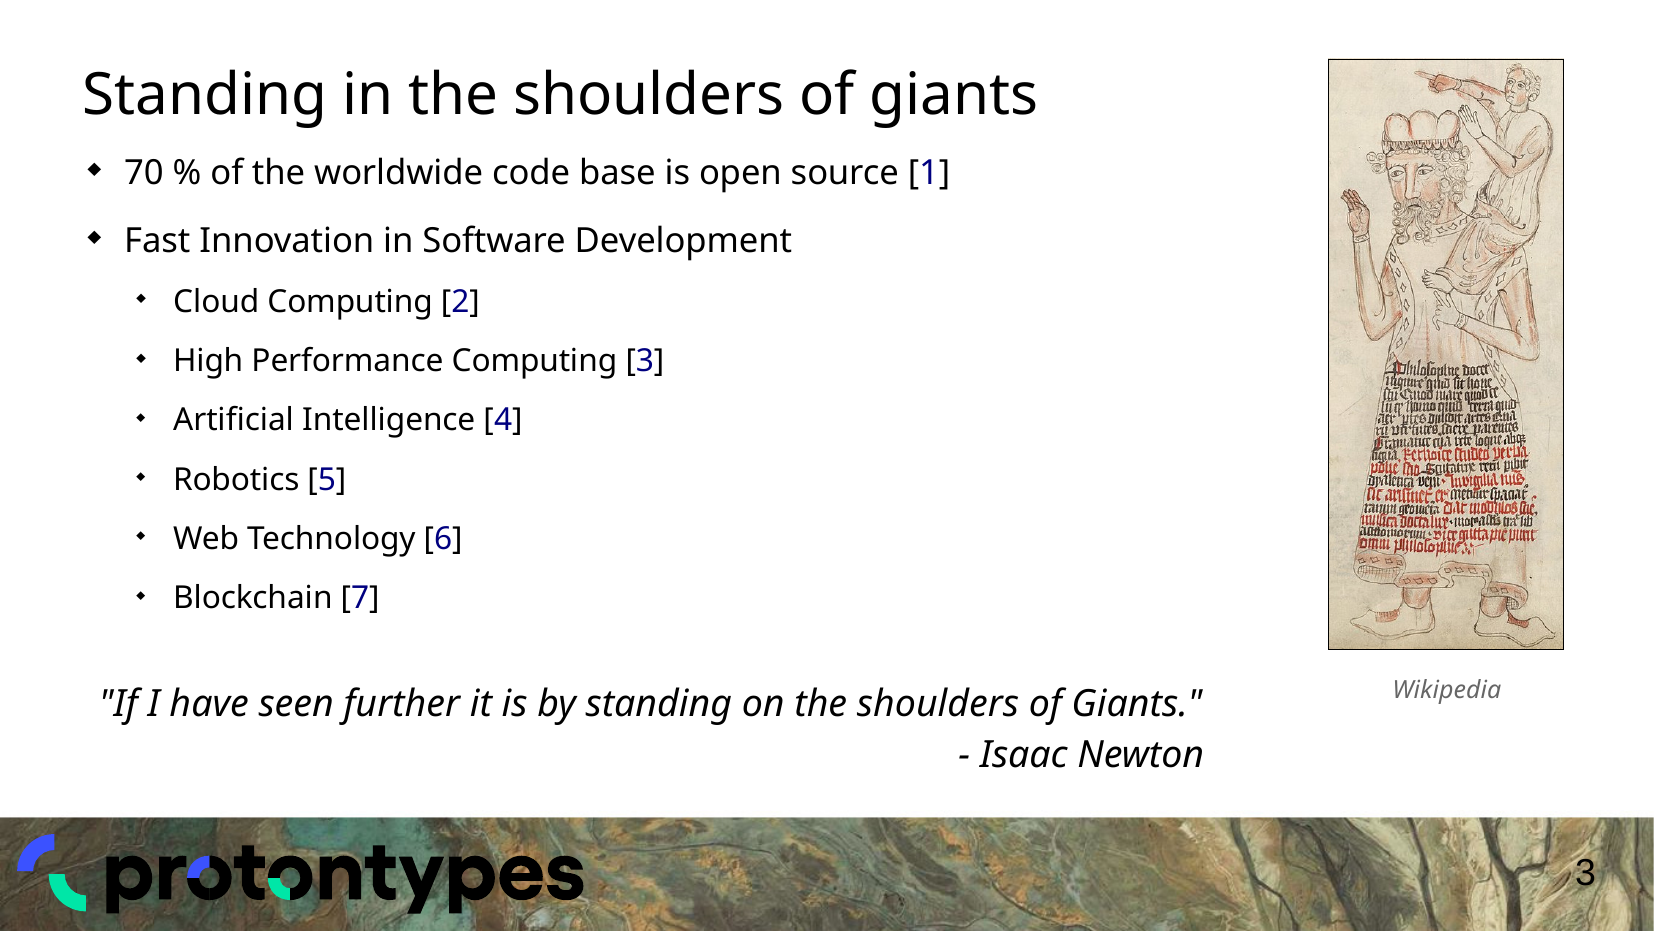

# Standing in the shoulders of giants
70 % of the worldwide code base is open source [1]
Fast Innovation in Software Development
Cloud Computing [2]
High Performance Computing [3]
Artificial Intelligence [4]
Robotics [5]
Web Technology [6]
Blockchain [7]
Wikipedia
"If I have seen further it is by standing on the shoulders of Giants."
- Isaac Newton
3